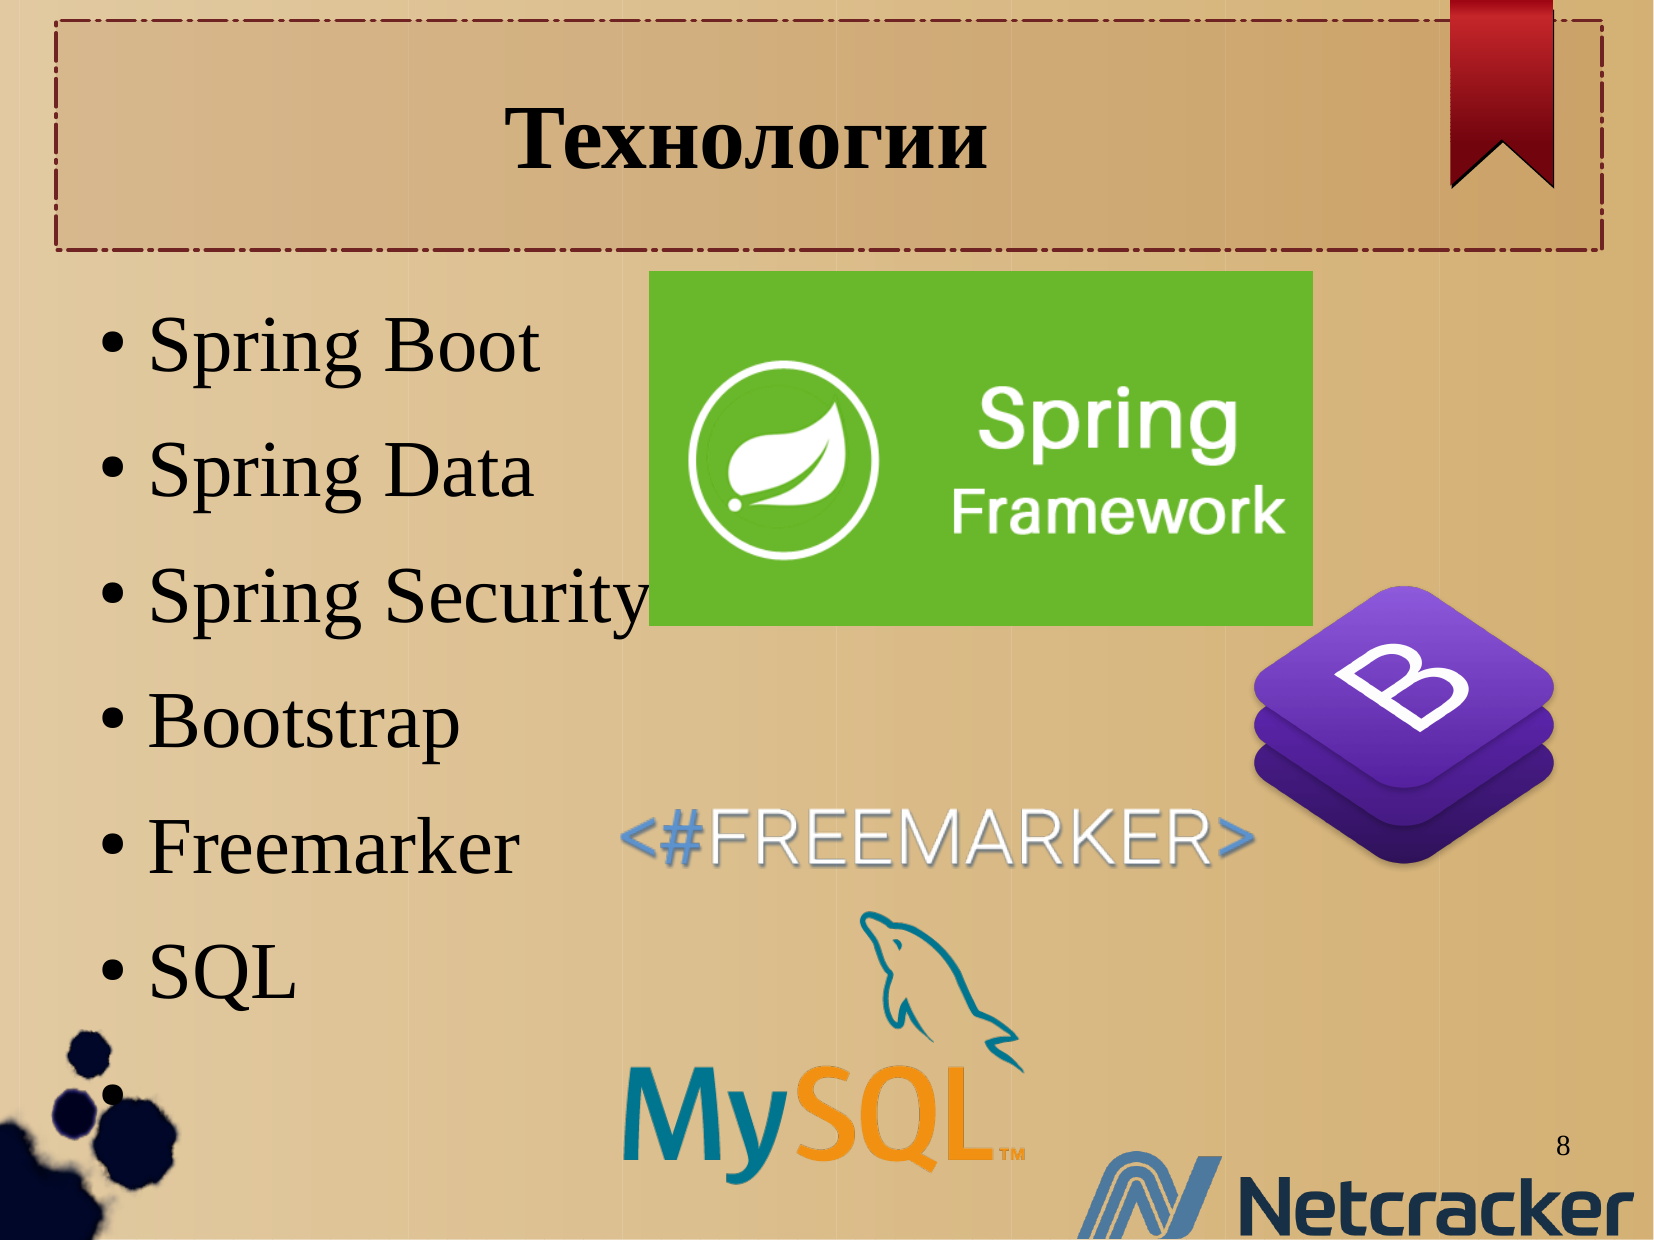

# Технологии
Spring Boot
Spring Data
Spring Security
Bootstrap
Freemarker
SQL
8